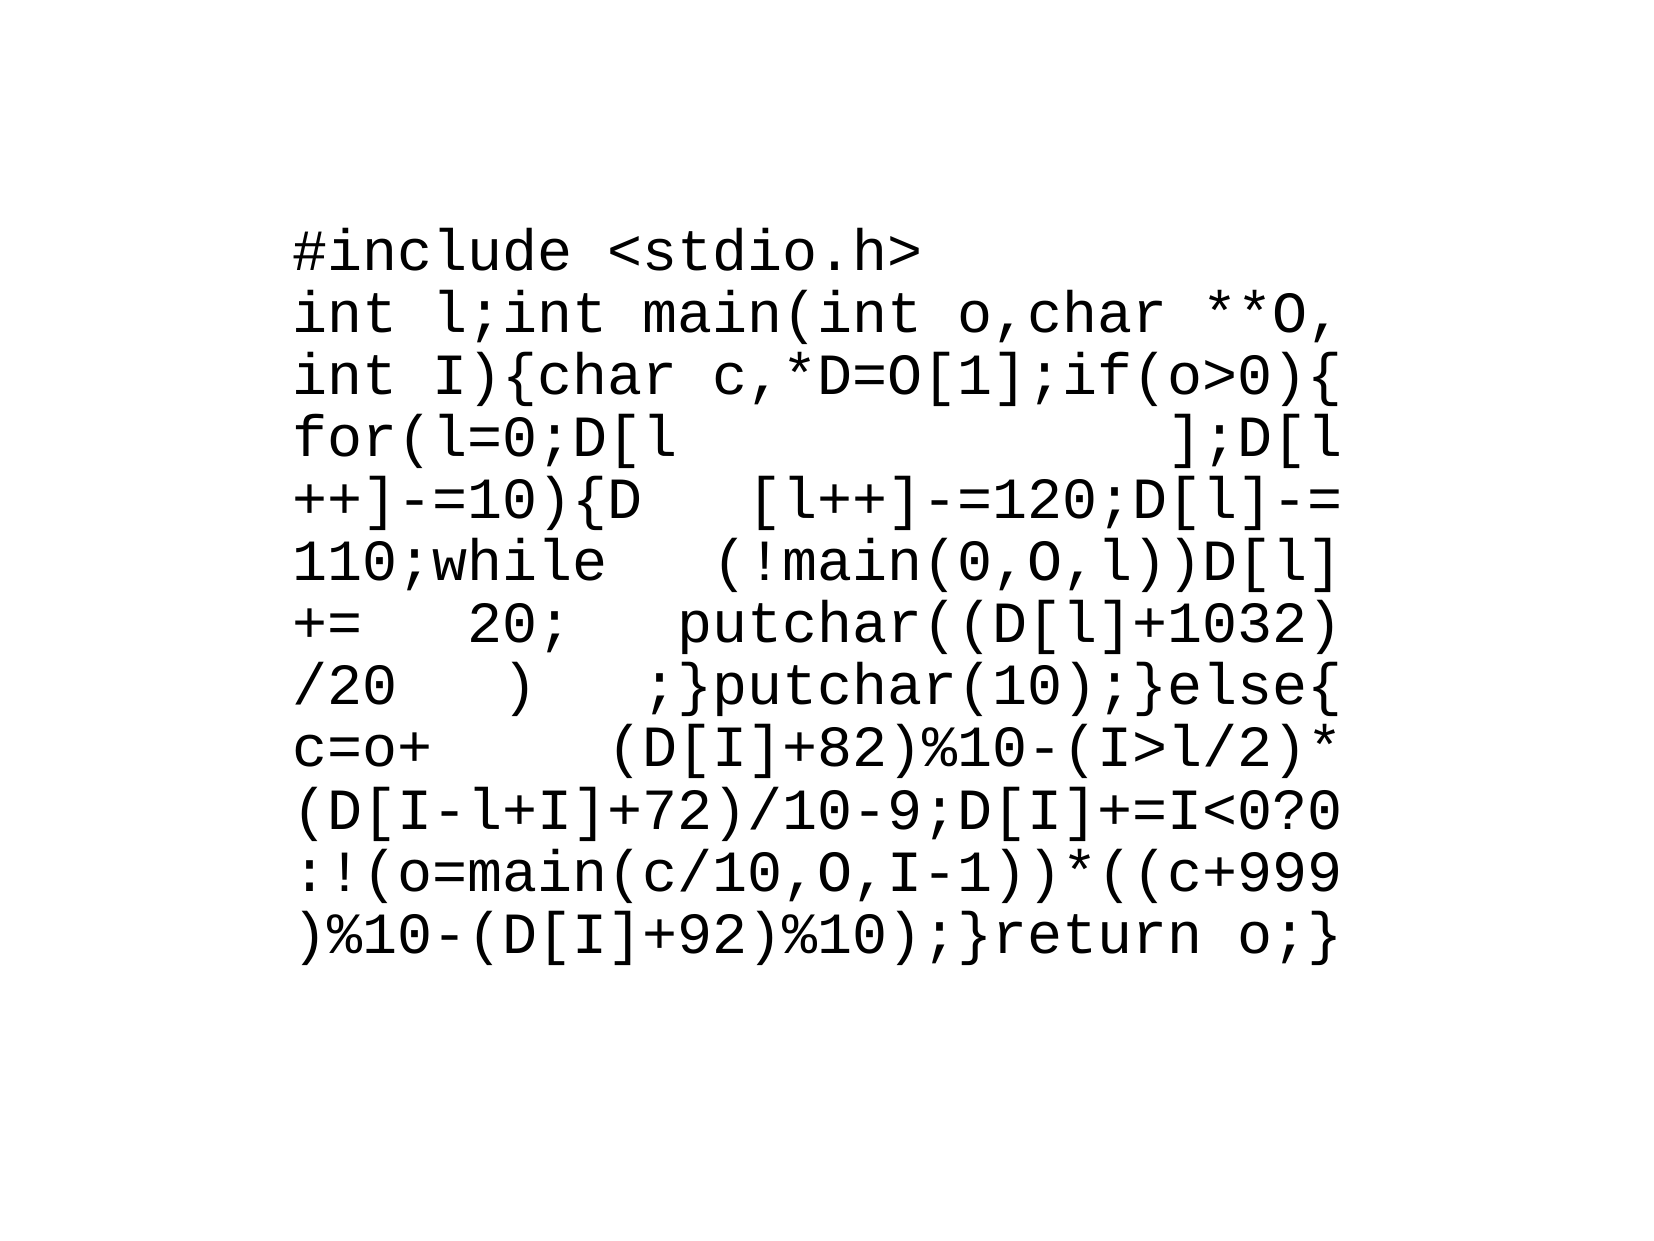

# #include <stdio.h>
int l;int main(int o,char **O,
int I){char c,*D=O[1];if(o>0){
for(l=0;D[l ];D[l
++]-=10){D [l++]-=120;D[l]-=
110;while (!main(0,O,l))D[l]
+= 20; putchar((D[l]+1032)
/20 ) ;}putchar(10);}else{
c=o+ (D[I]+82)%10-(I>l/2)*
(D[I-l+I]+72)/10-9;D[I]+=I<0?0
:!(o=main(c/10,O,I-1))*((c+999
)%10-(D[I]+92)%10);}return o;}